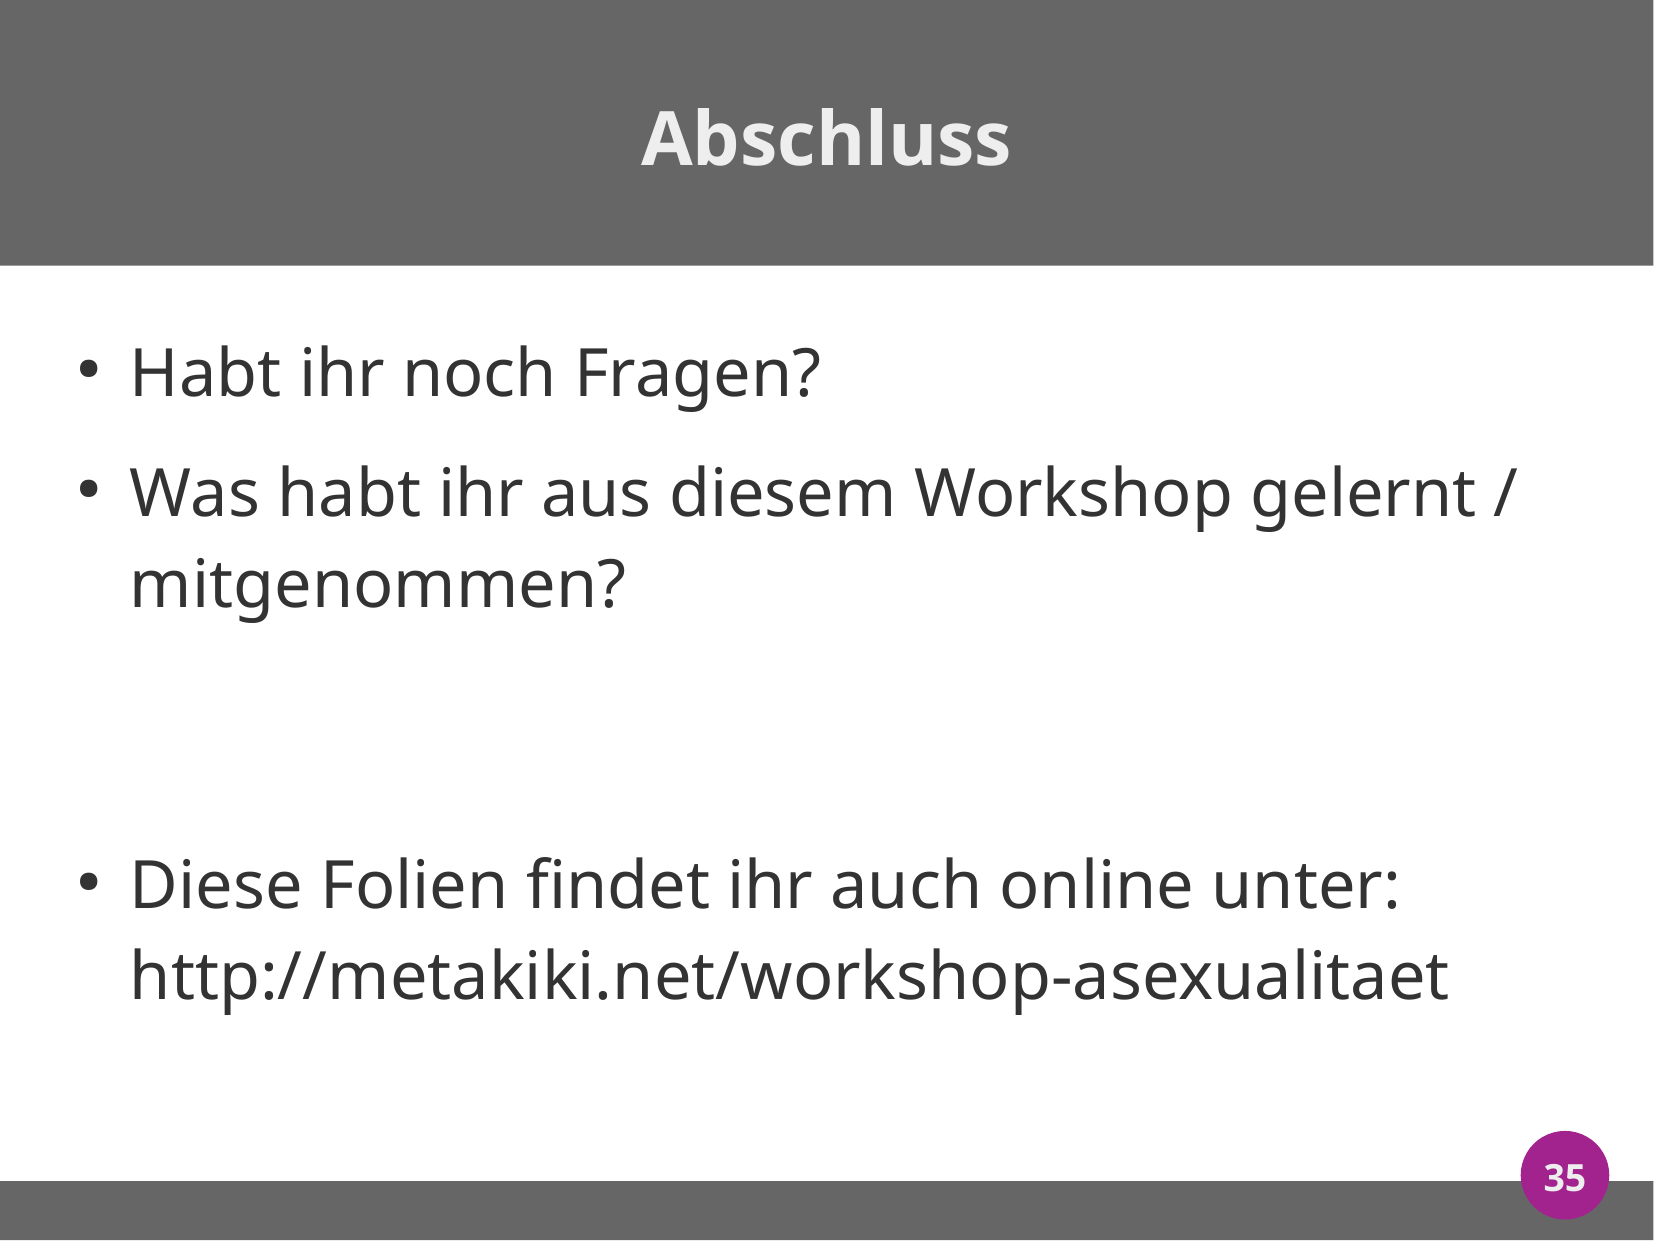

# Abschluss
Habt ihr noch Fragen?
Was habt ihr aus diesem Workshop gelernt / mitgenommen?
Diese Folien findet ihr auch online unter:
http://metakiki.net/workshop-asexualitaet
35